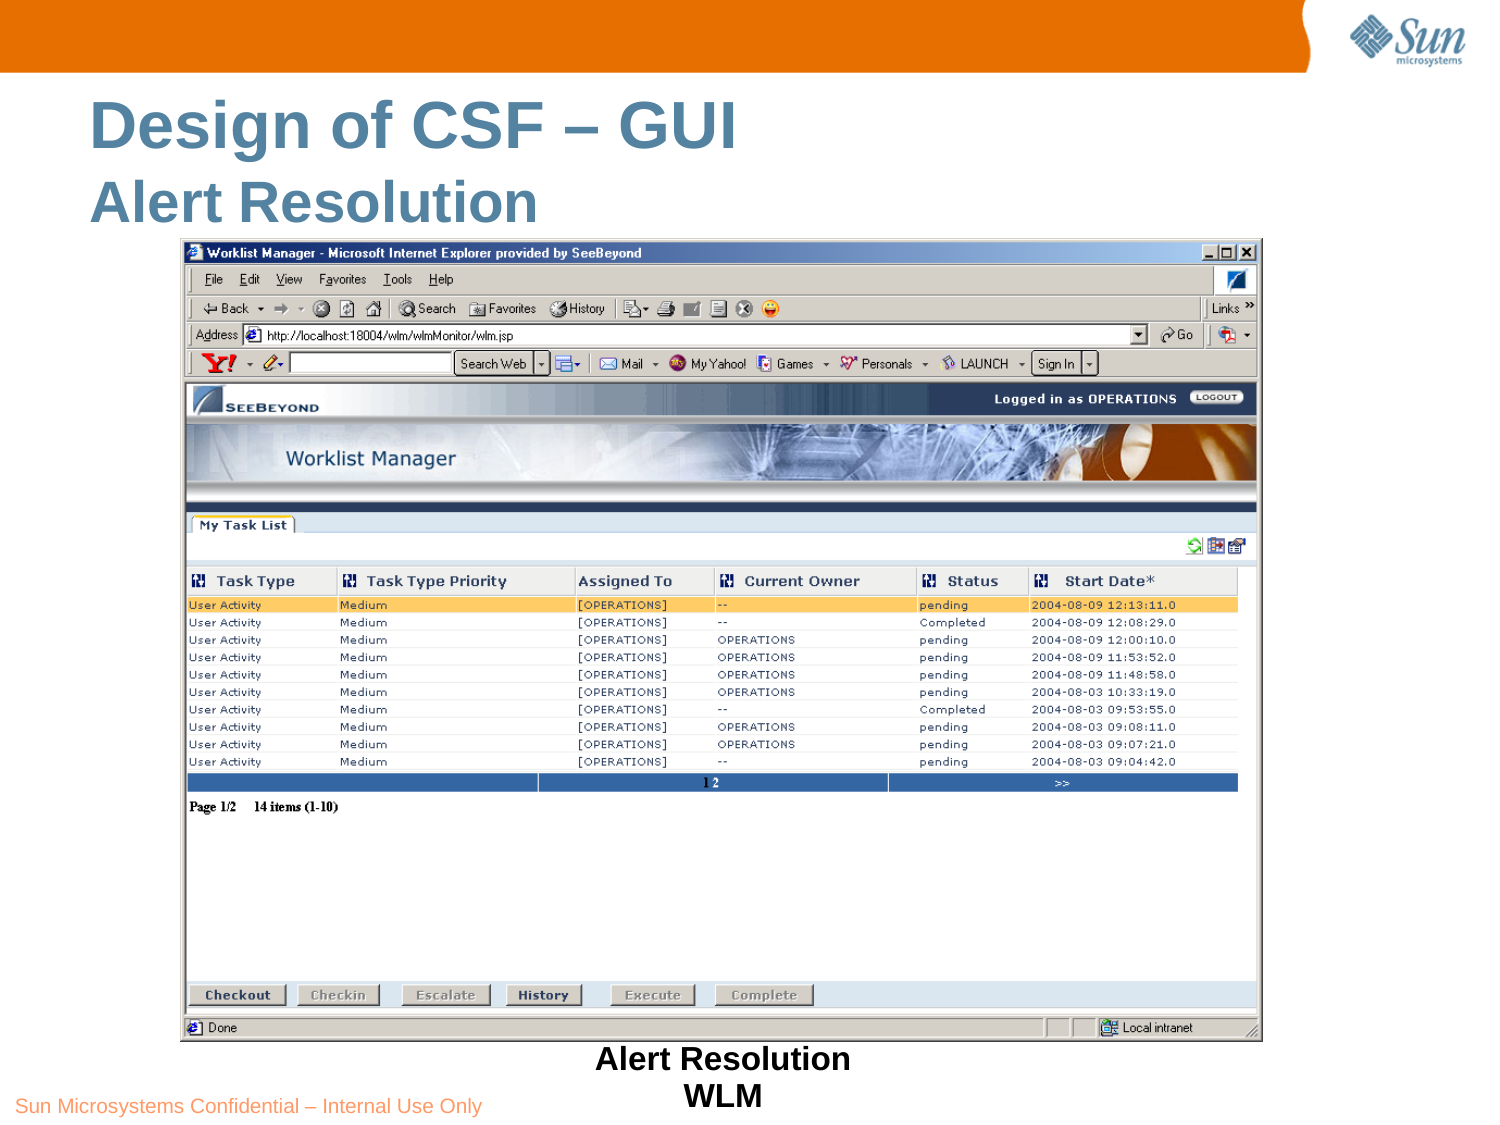

# Design of CSF – GUI Alert Resolution
Alert Resolution WLM